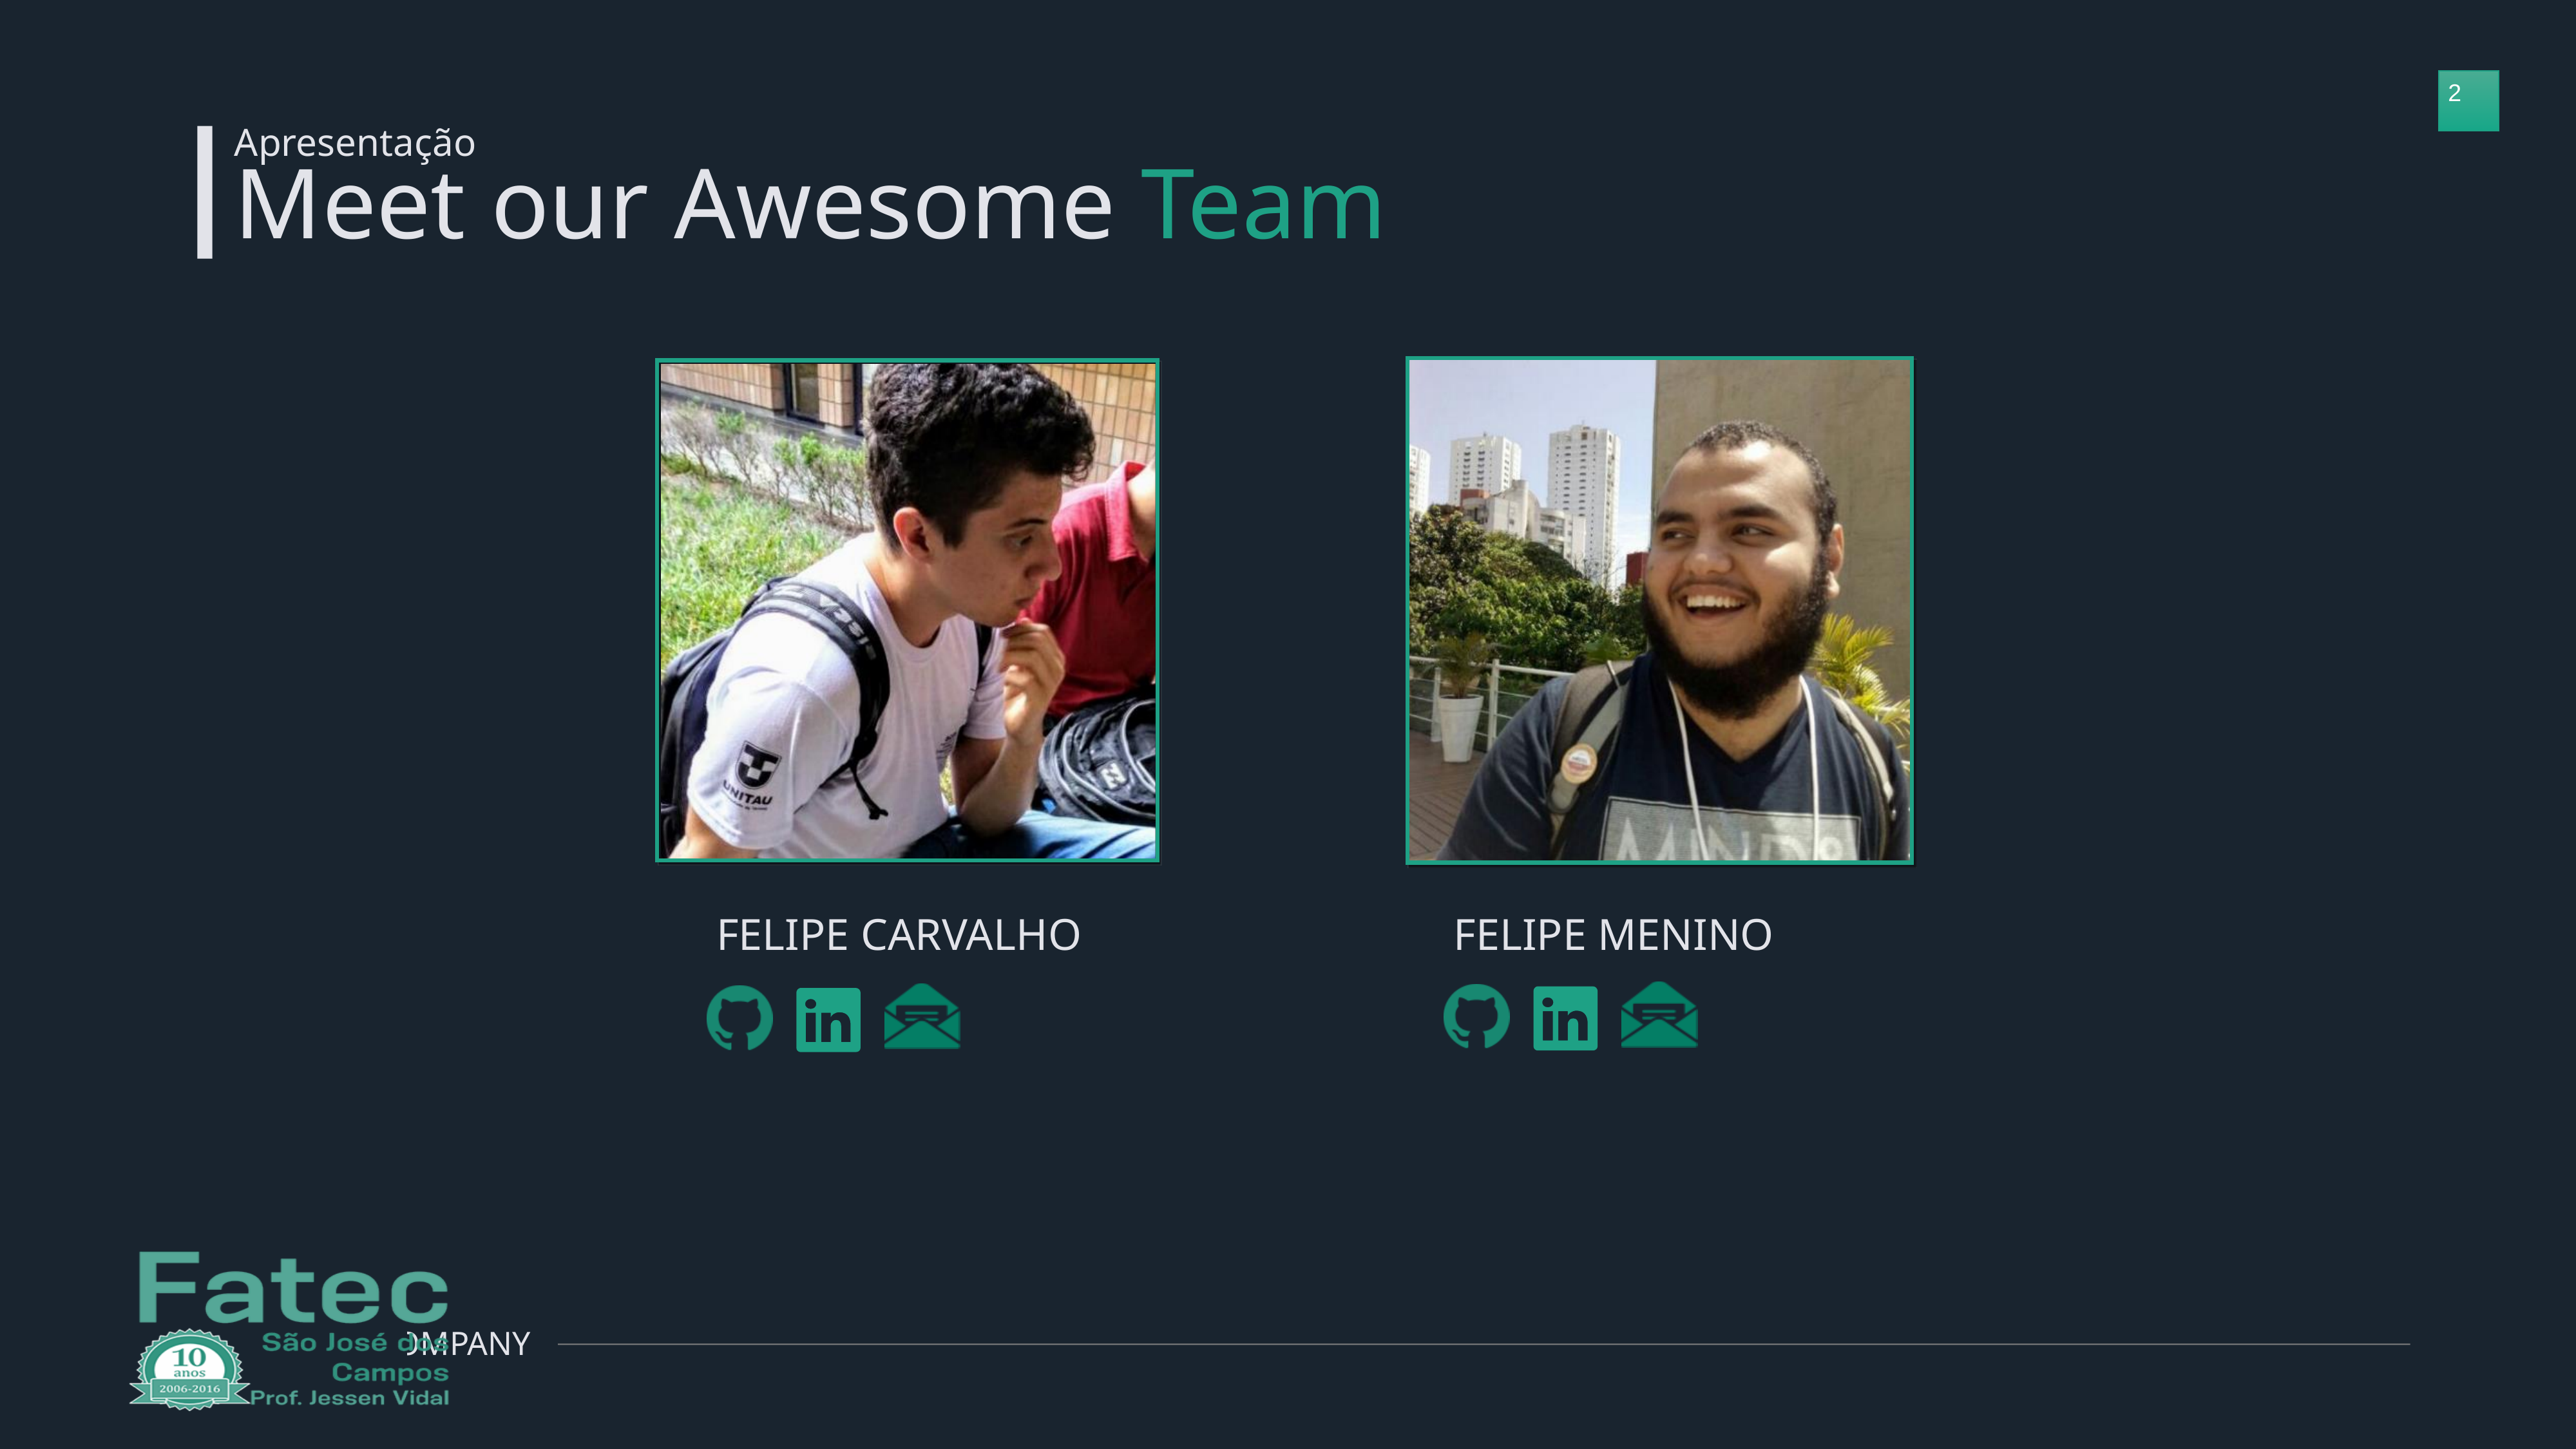

Apresentação
Meet our Awesome Team
FELIPE CARVALHO
FELIPE MENINO